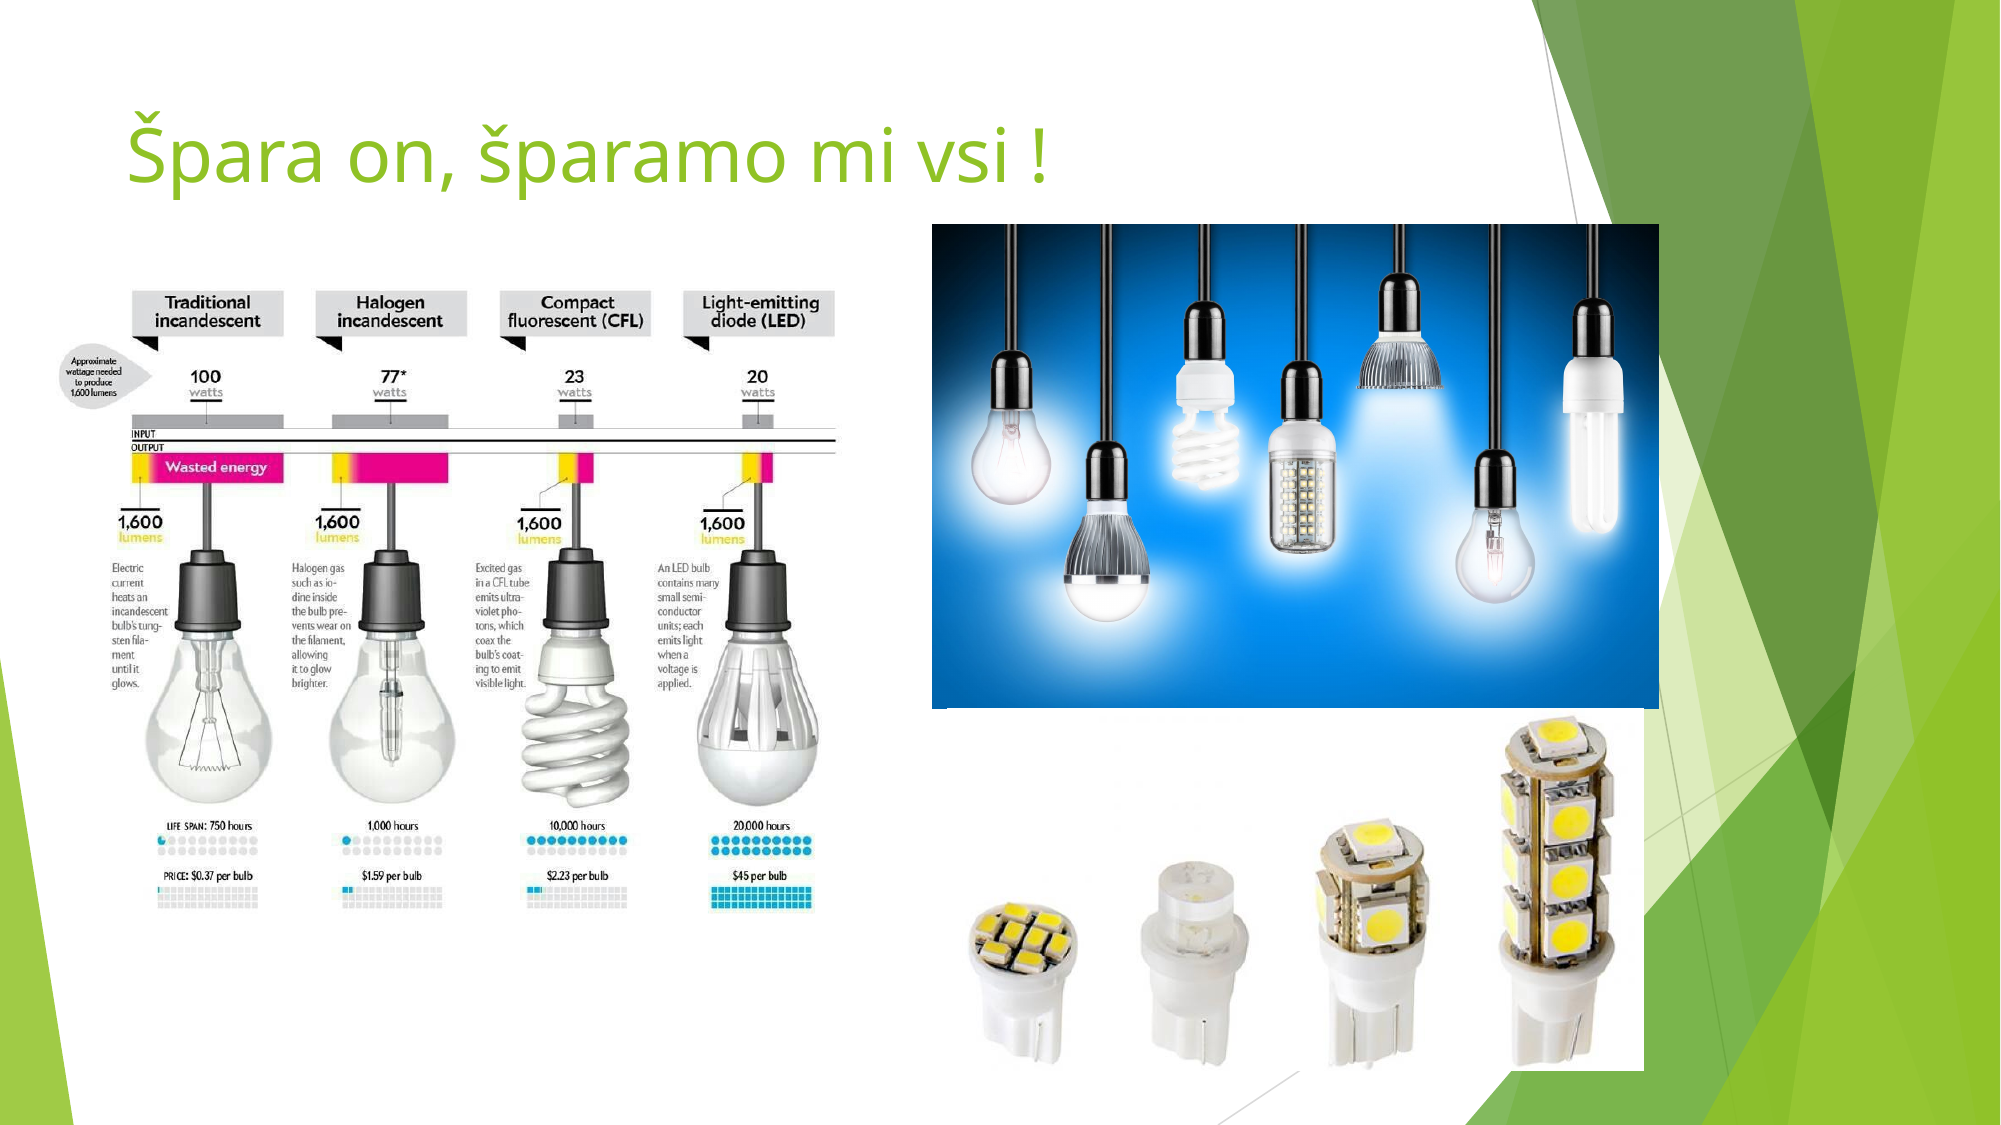

# Špara on, šparamo mi vsi !